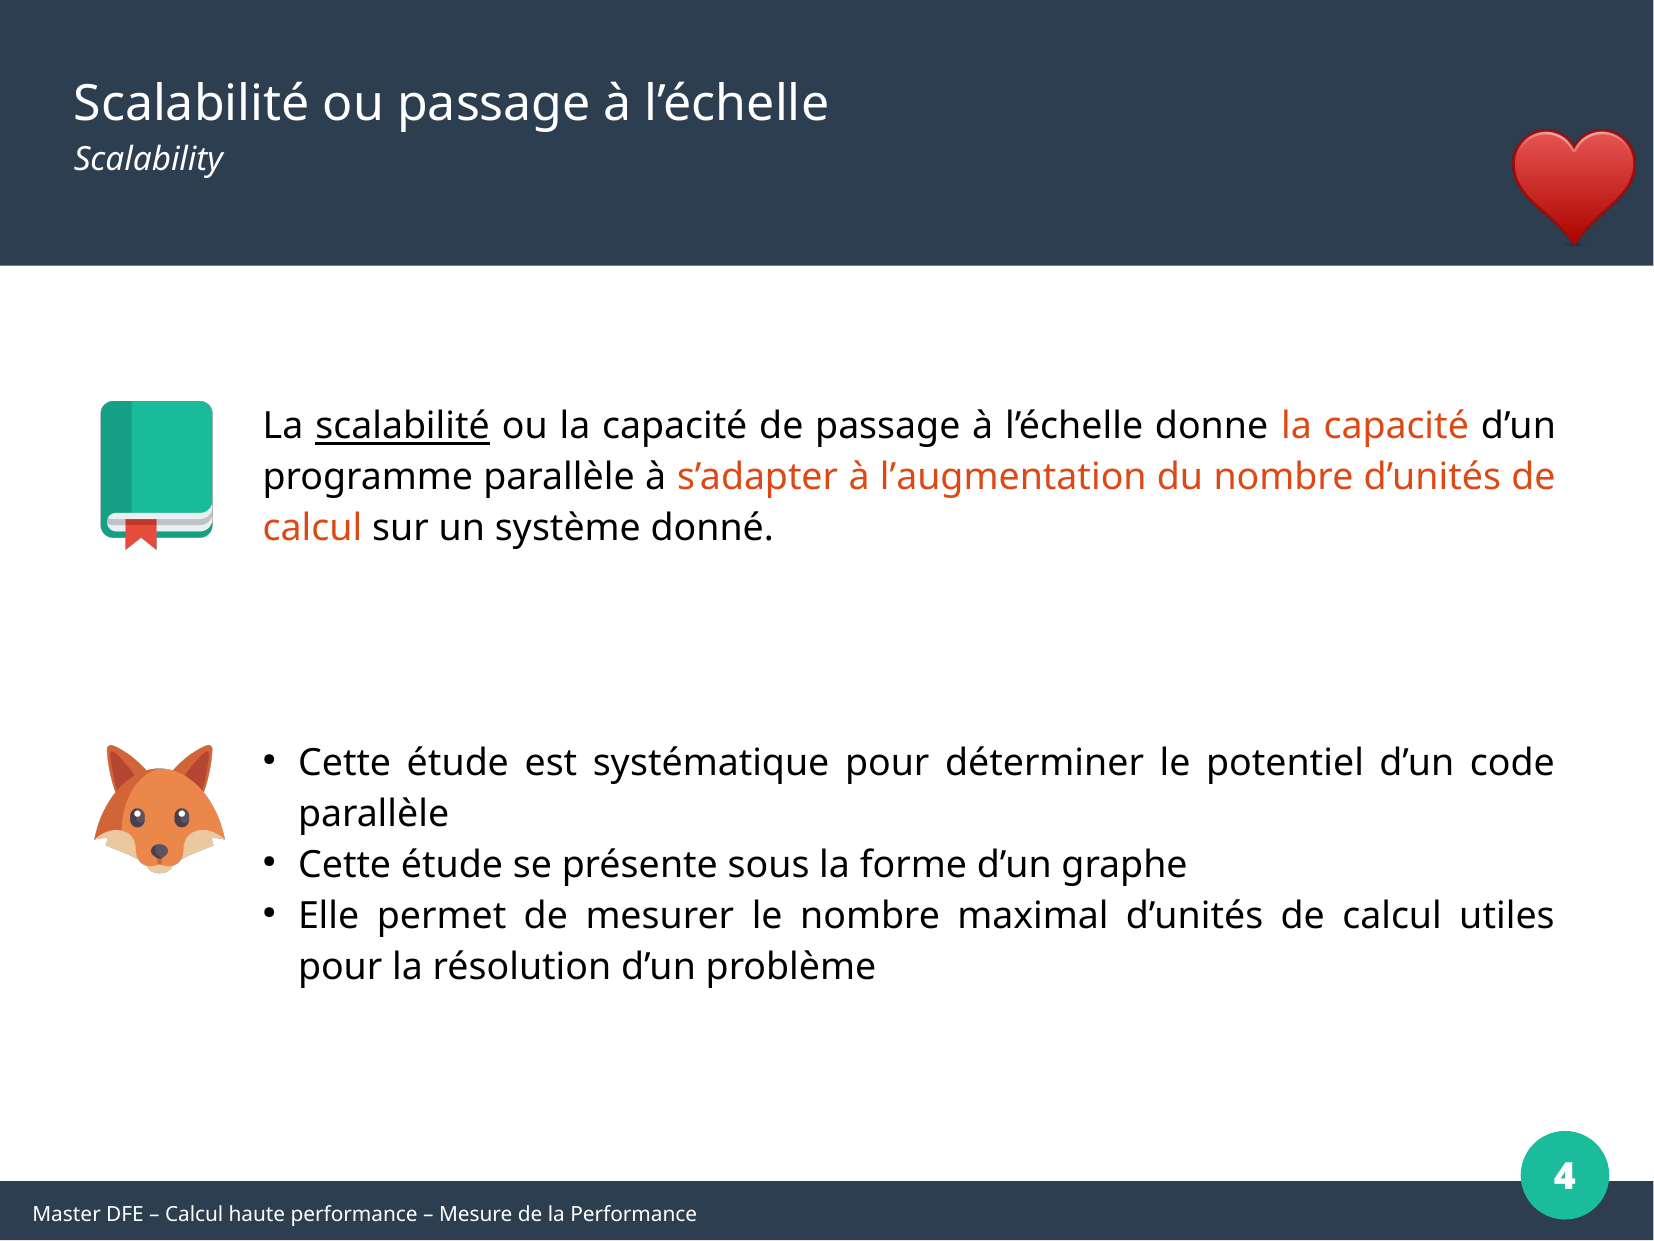

Scalabilité ou passage à l’échelle
Scalability
La scalabilité ou la capacité de passage à l’échelle donne la capacité d’un programme parallèle à s’adapter à l’augmentation du nombre d’unités de calcul sur un système donné.
Cette étude est systématique pour déterminer le potentiel d’un code parallèle
Cette étude se présente sous la forme d’un graphe
Elle permet de mesurer le nombre maximal d’unités de calcul utiles pour la résolution d’un problème
4
Master DFE – Calcul haute performance – Mesure de la Performance